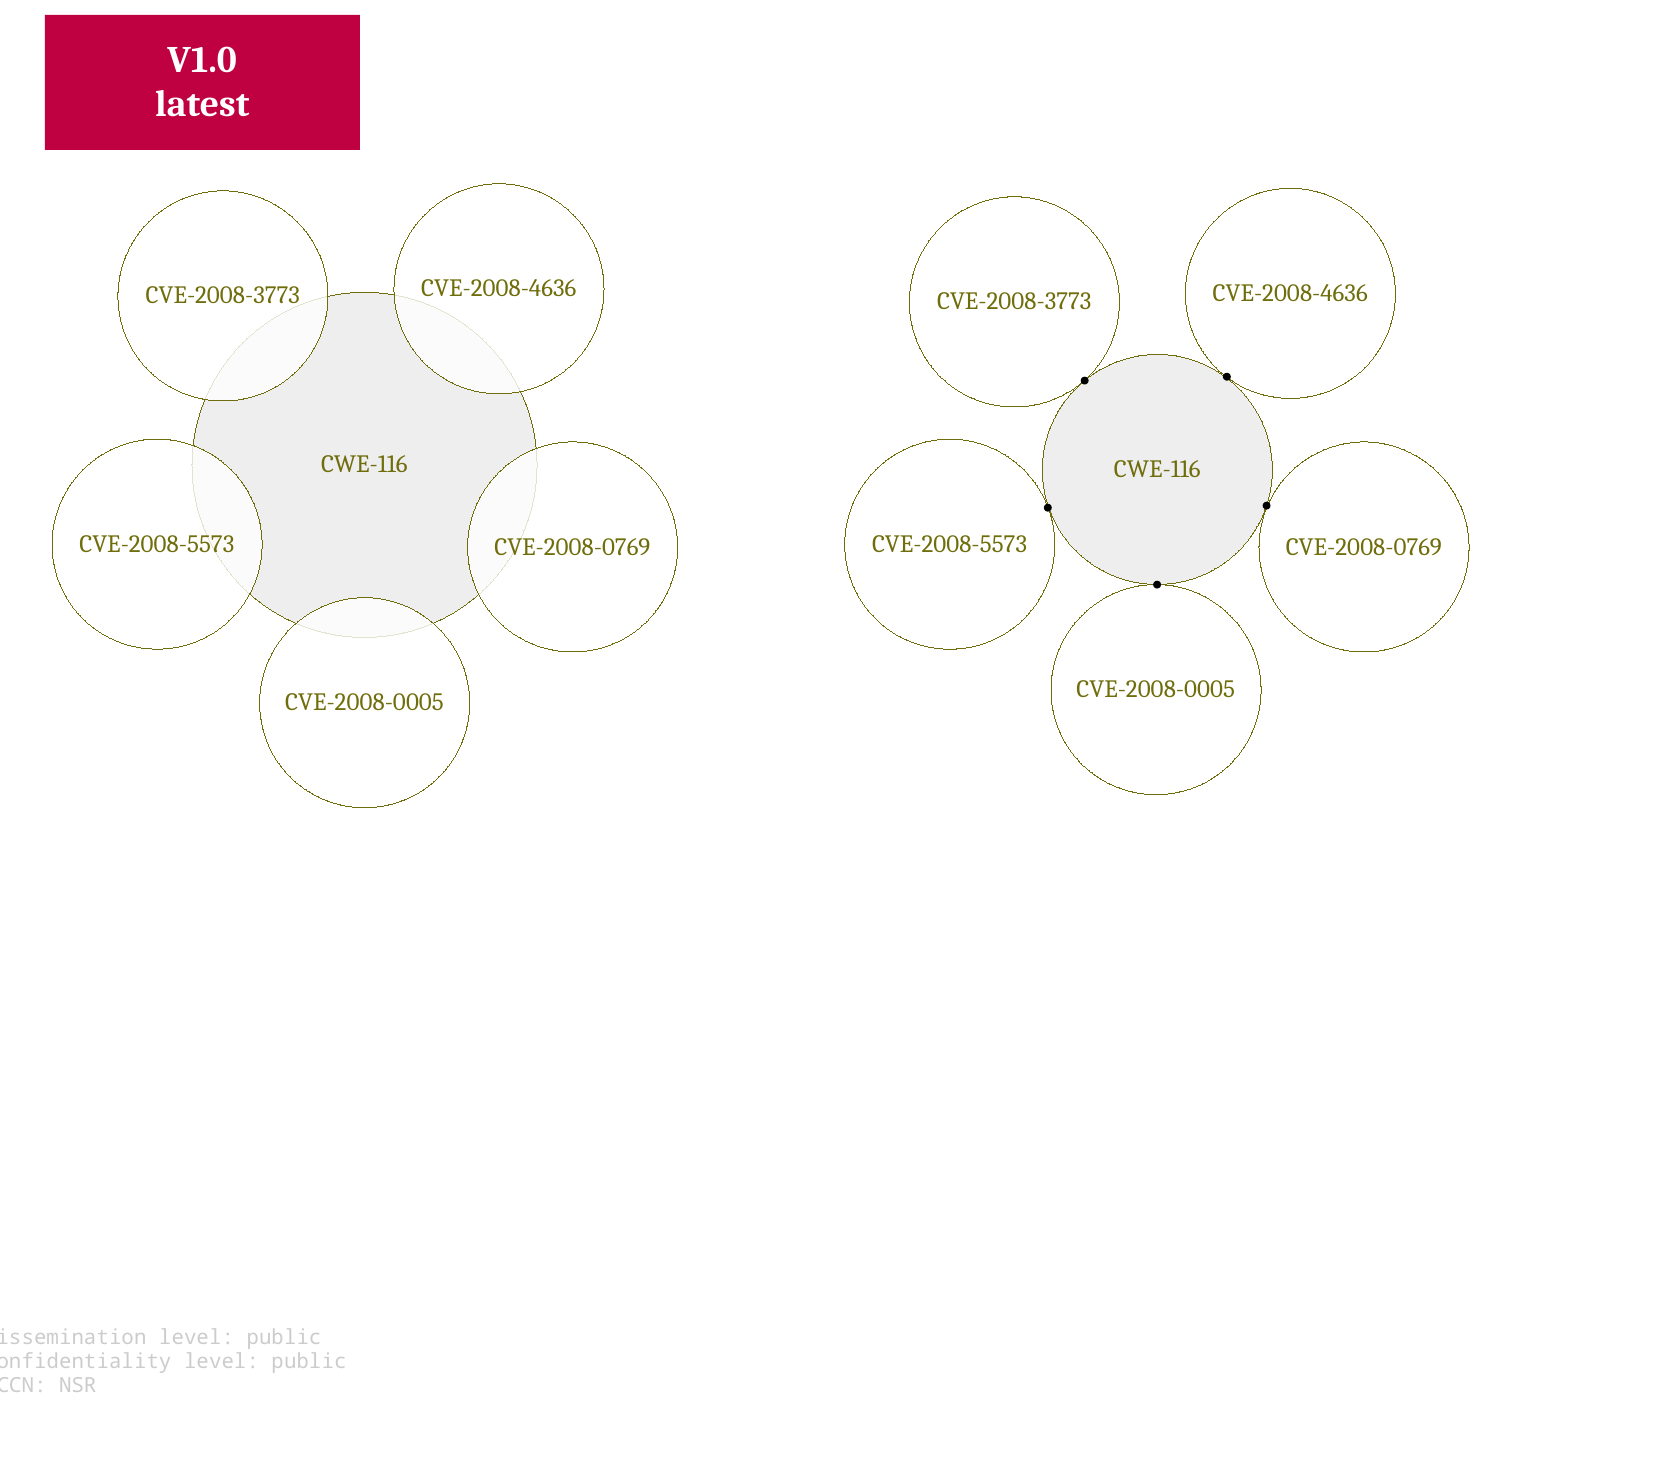

V1.0
latest
CVE-2008-4636
CVE-2008-4636
CVE-2008-3773
CVE-2008-3773
CWE-116
CWE-116
CVE-2008-5573
CVE-2008-5573
CVE-2008-0769
CVE-2008-0769
CVE-2008-0005
CVE-2008-0005
Dissemination level: public
Confidentiality level: public
ECCN: NSR